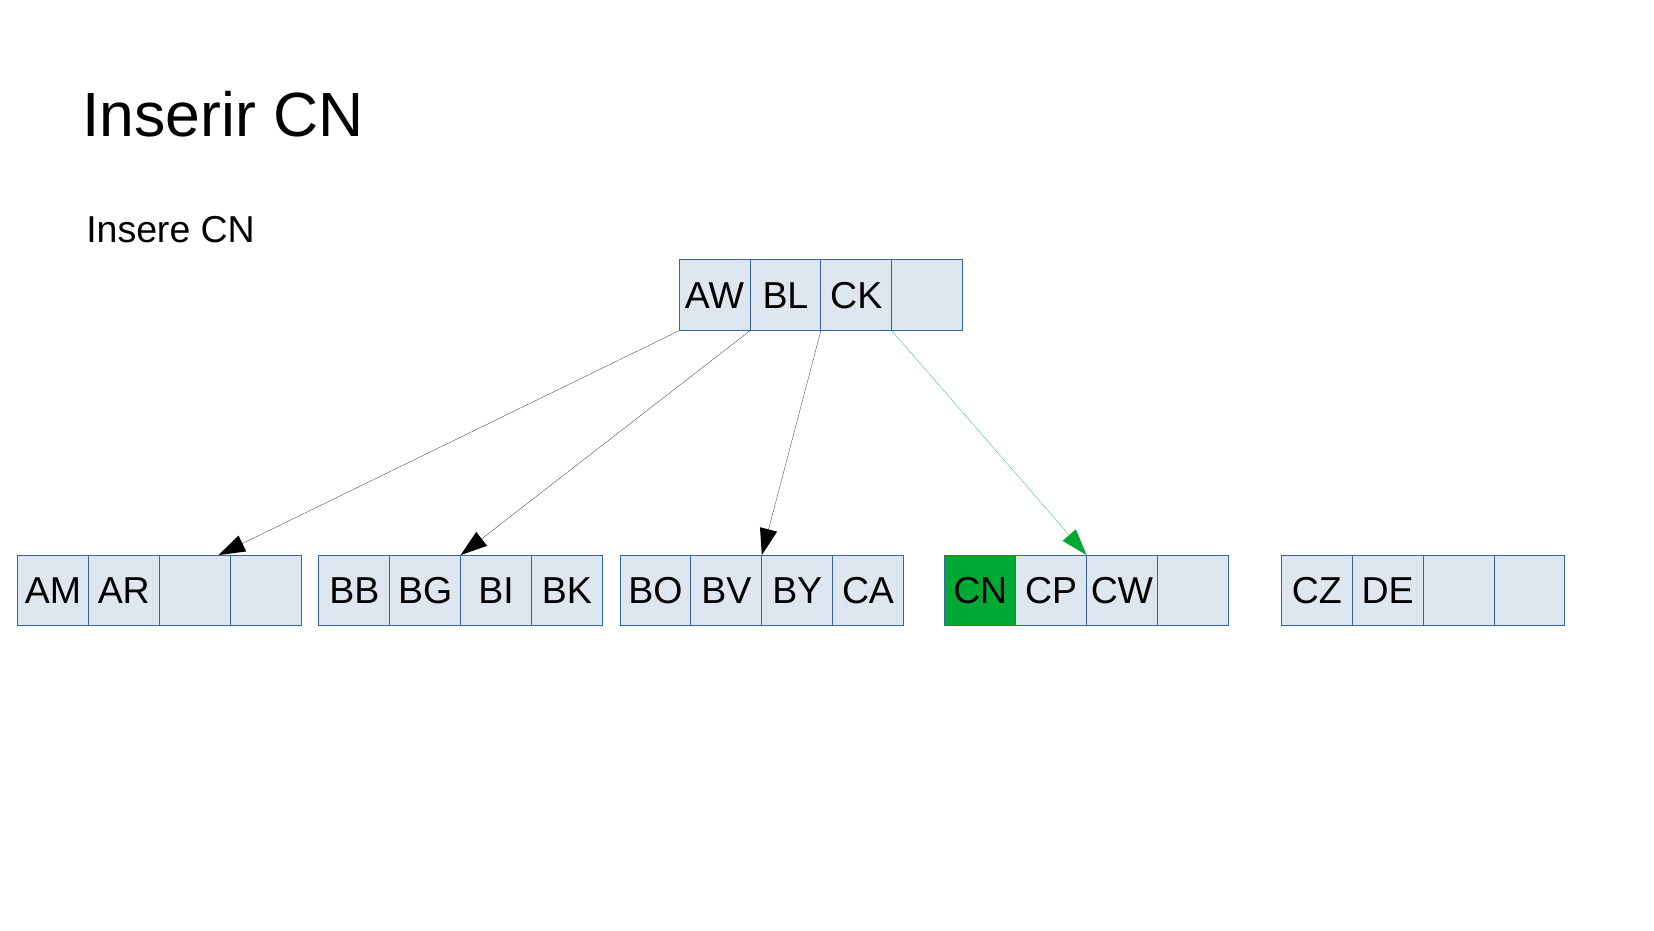

# Inserir CN
Insere CN
AW
BL
CK
AM
AR
BB
BG
BI
BK
BO
BV
BY
CA
CN
CP
CW
CZ
DE